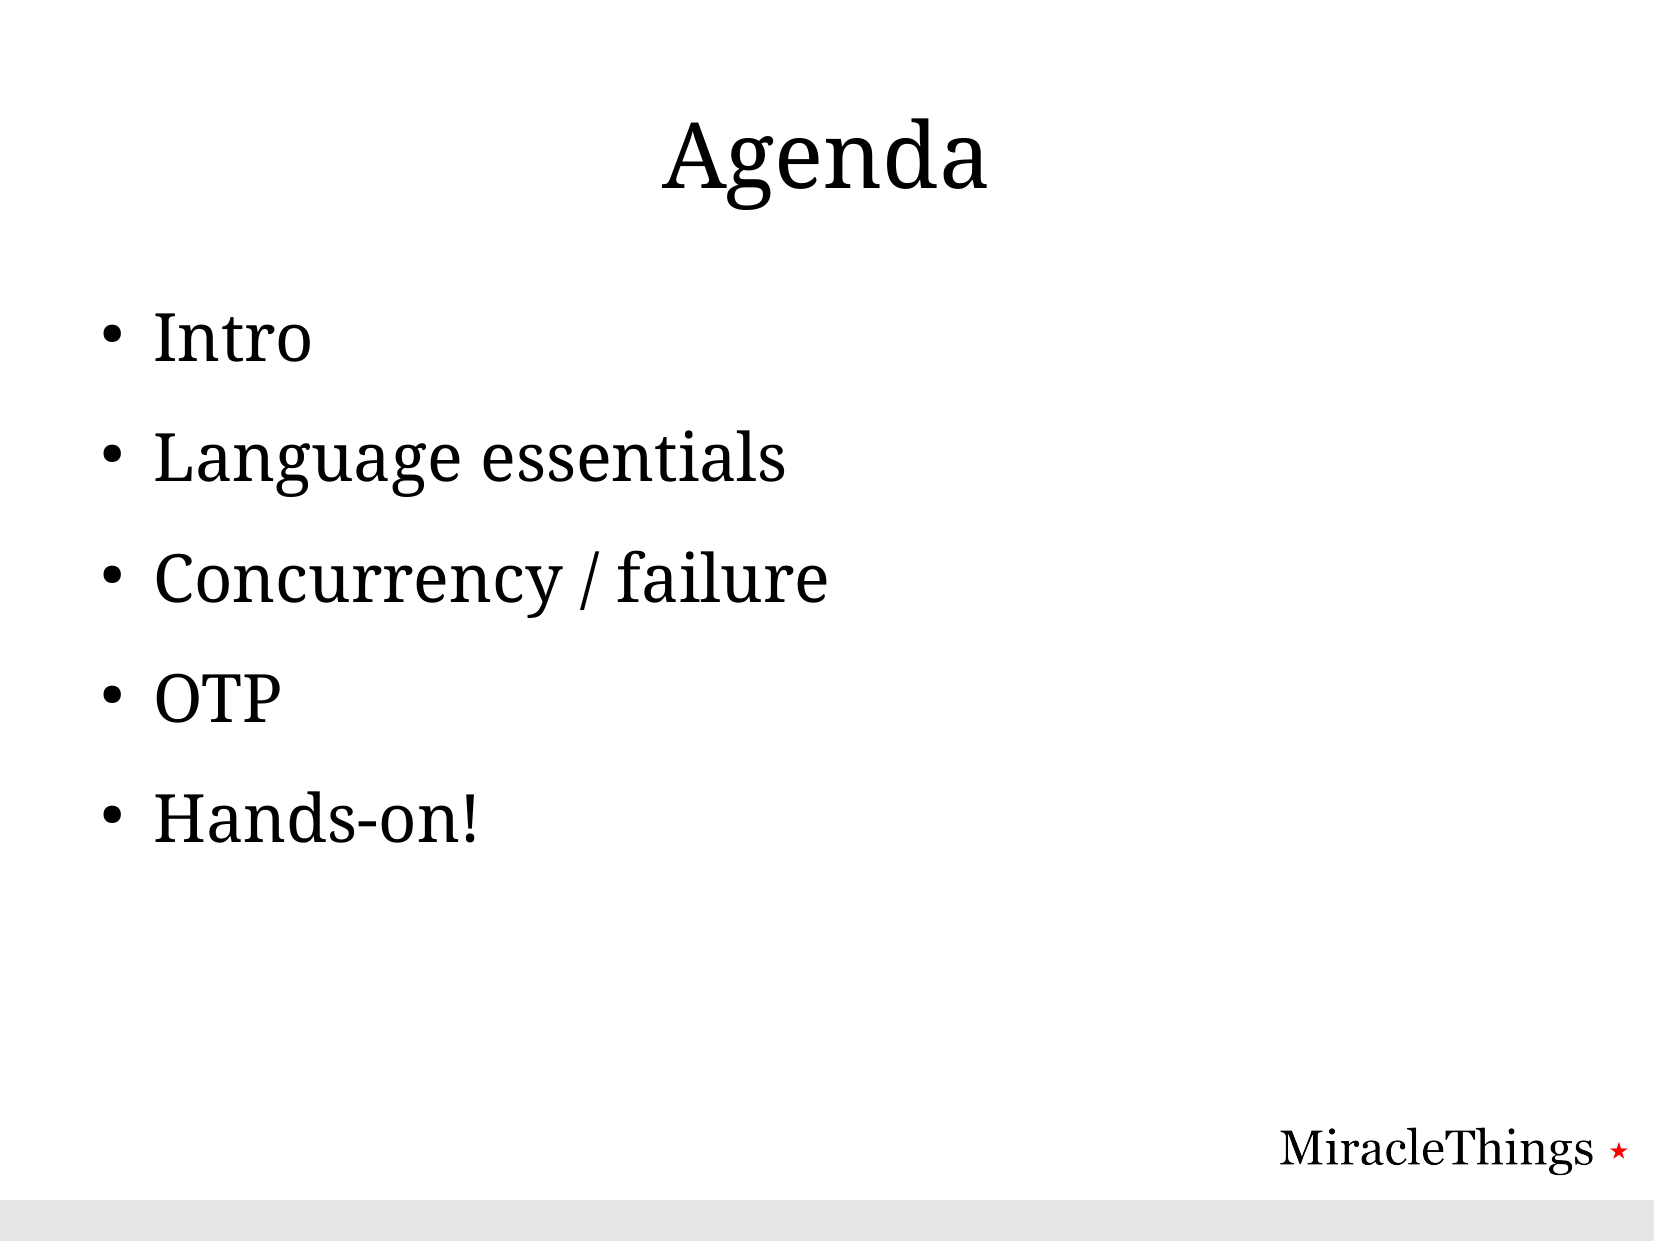

# Agenda
Intro
Language essentials
Concurrency / failure
OTP
Hands-on!